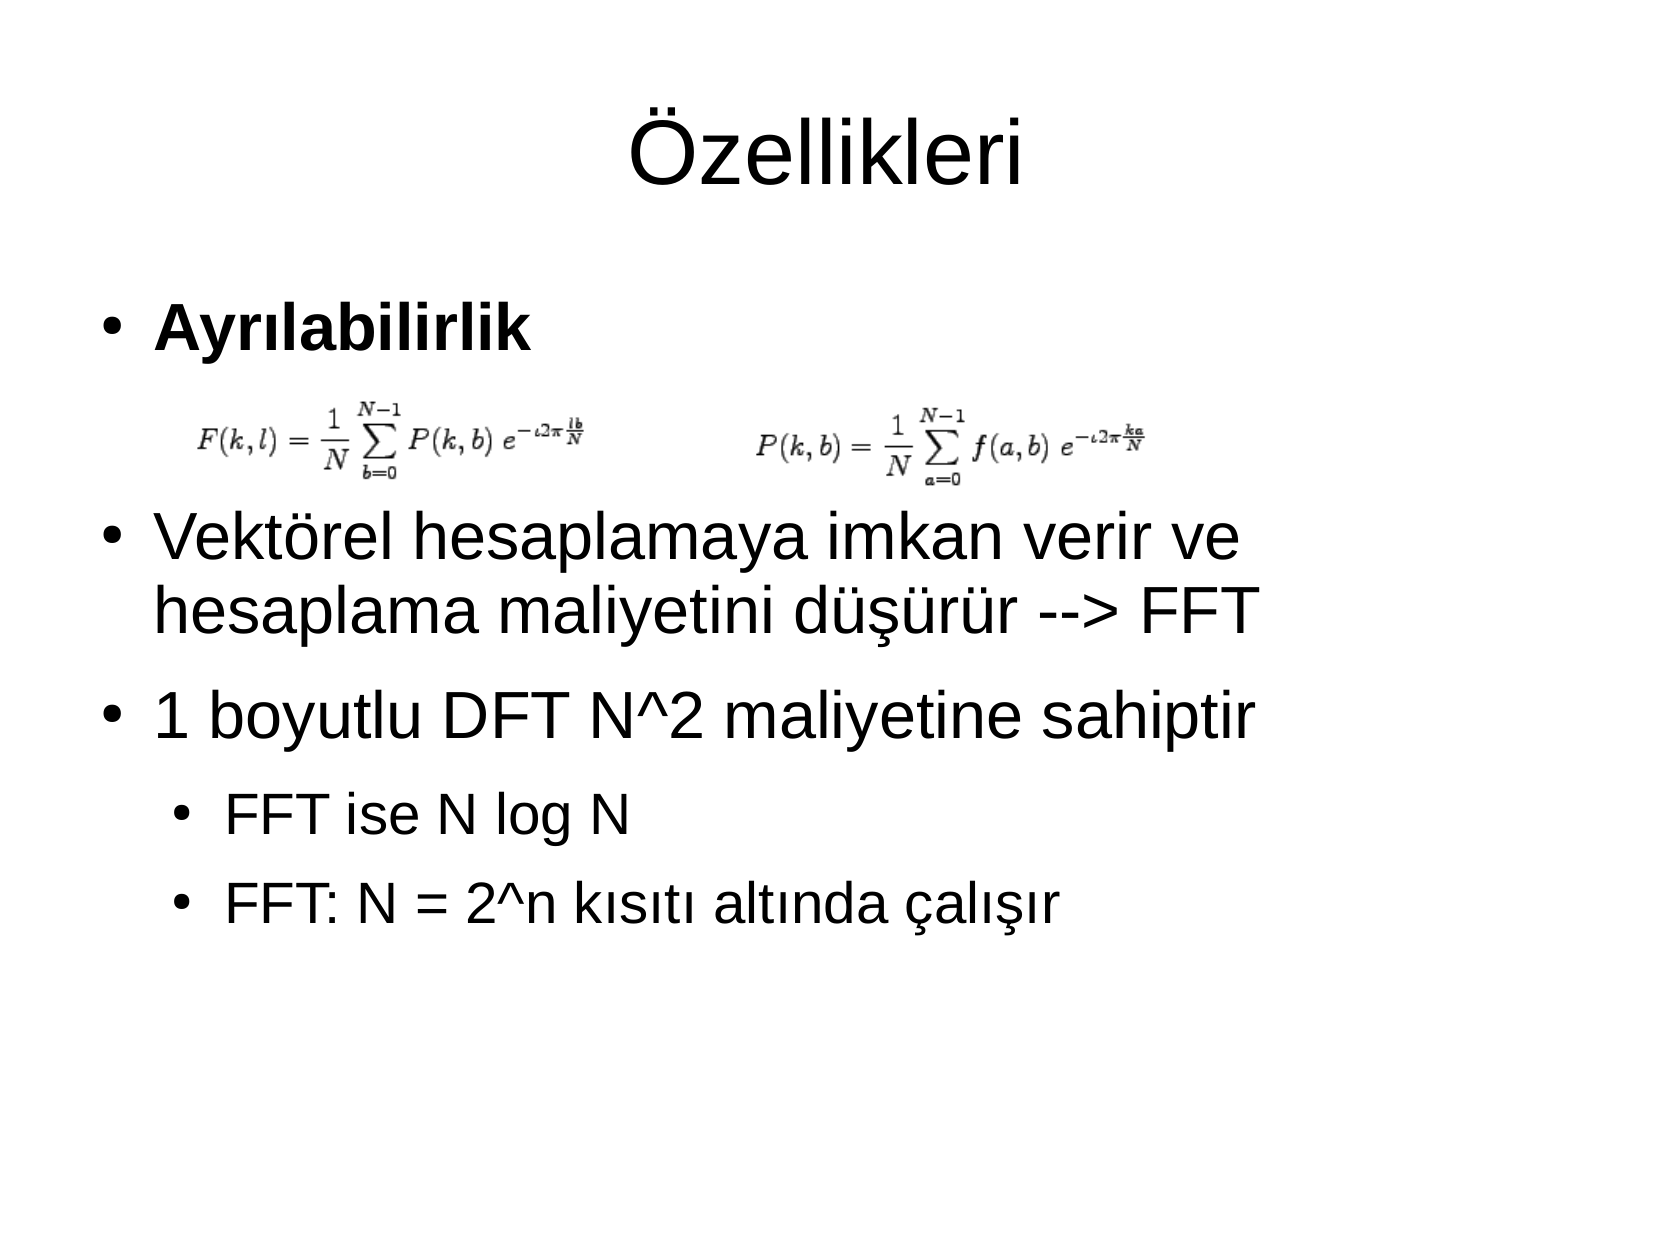

# Özellikleri
Ayrılabilirlik
Vektörel hesaplamaya imkan verir ve hesaplama maliyetini düşürür --> FFT
1 boyutlu DFT N^2 maliyetine sahiptir
FFT ise N log N
FFT: N = 2^n kısıtı altında çalışır